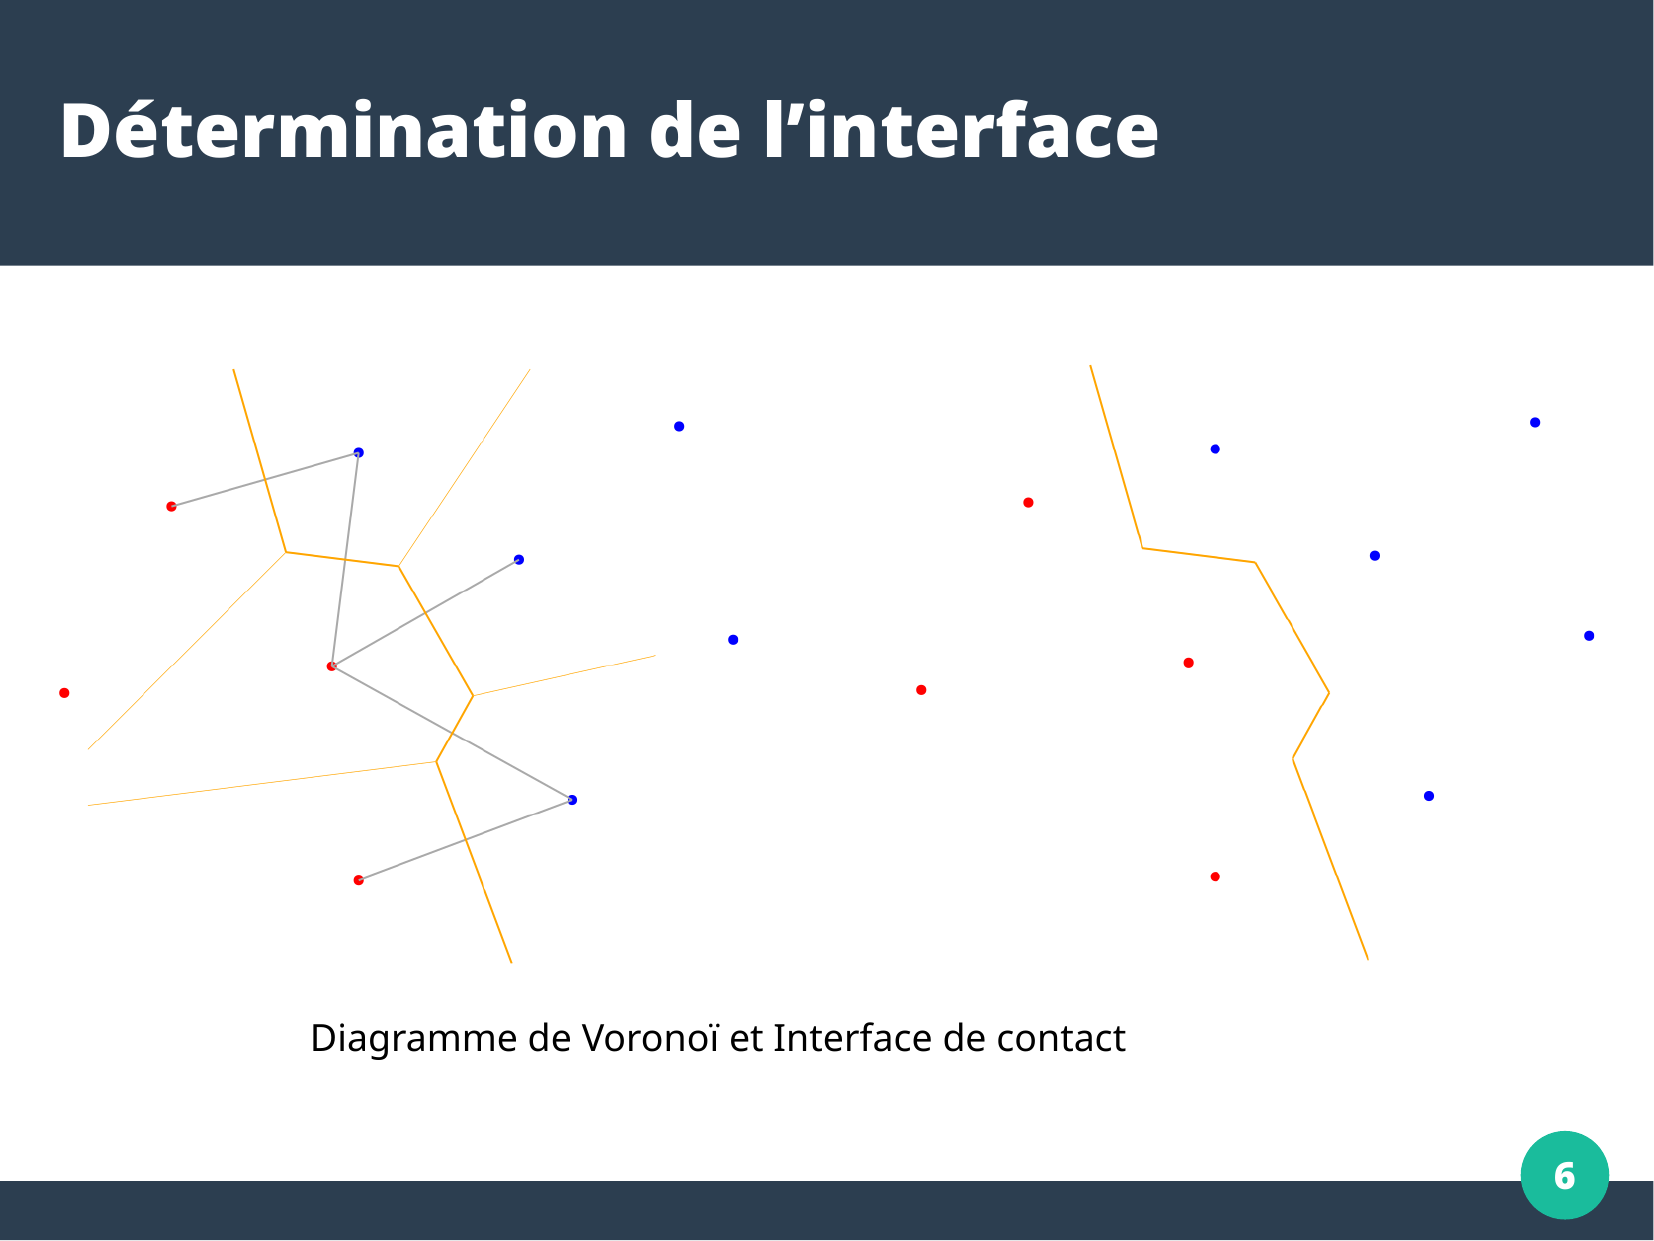

# Détermination de l’interface
Diagramme de Voronoï et Interface de contact
6